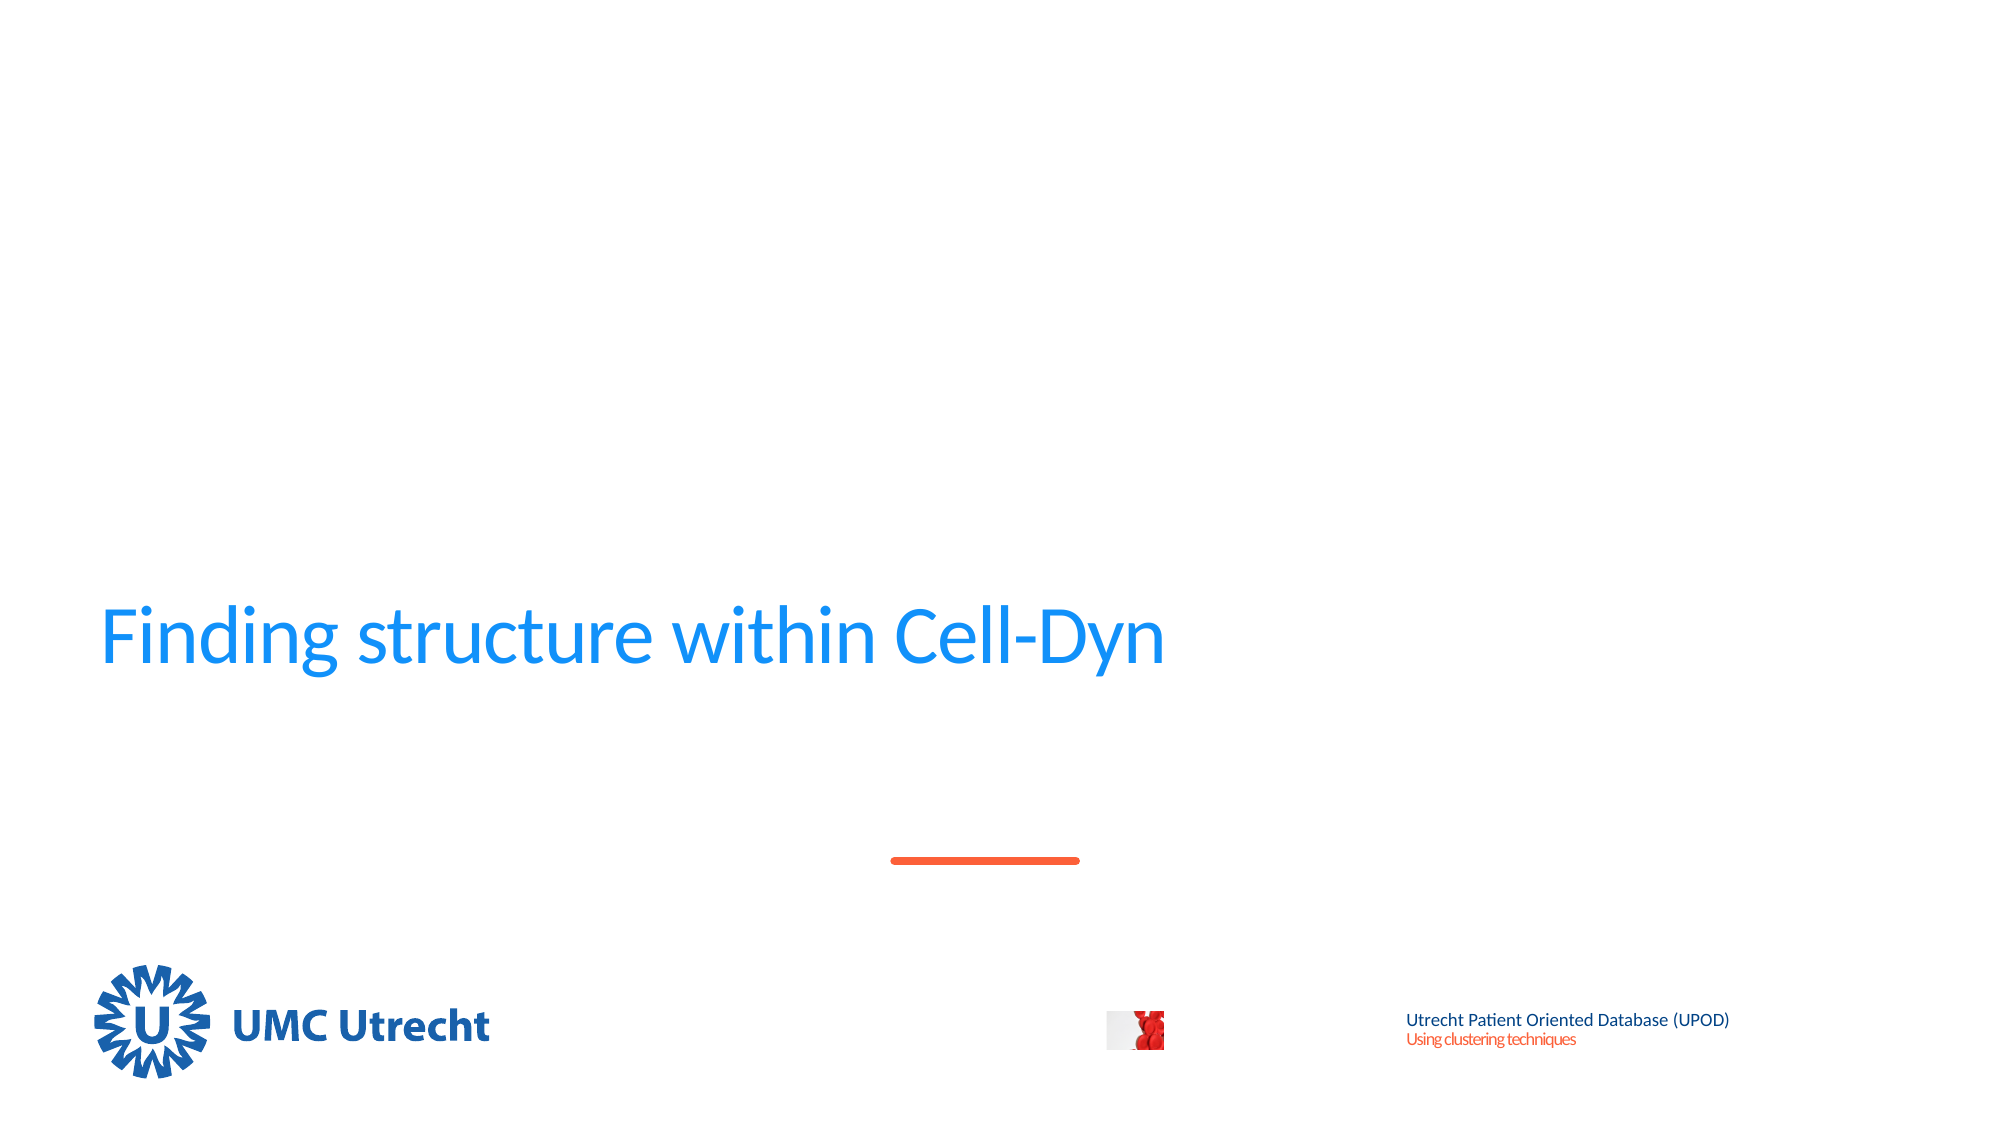

# Finding structure within Cell-Dyn
Utrecht Patient Oriented Database (UPOD)
Using clustering techniques